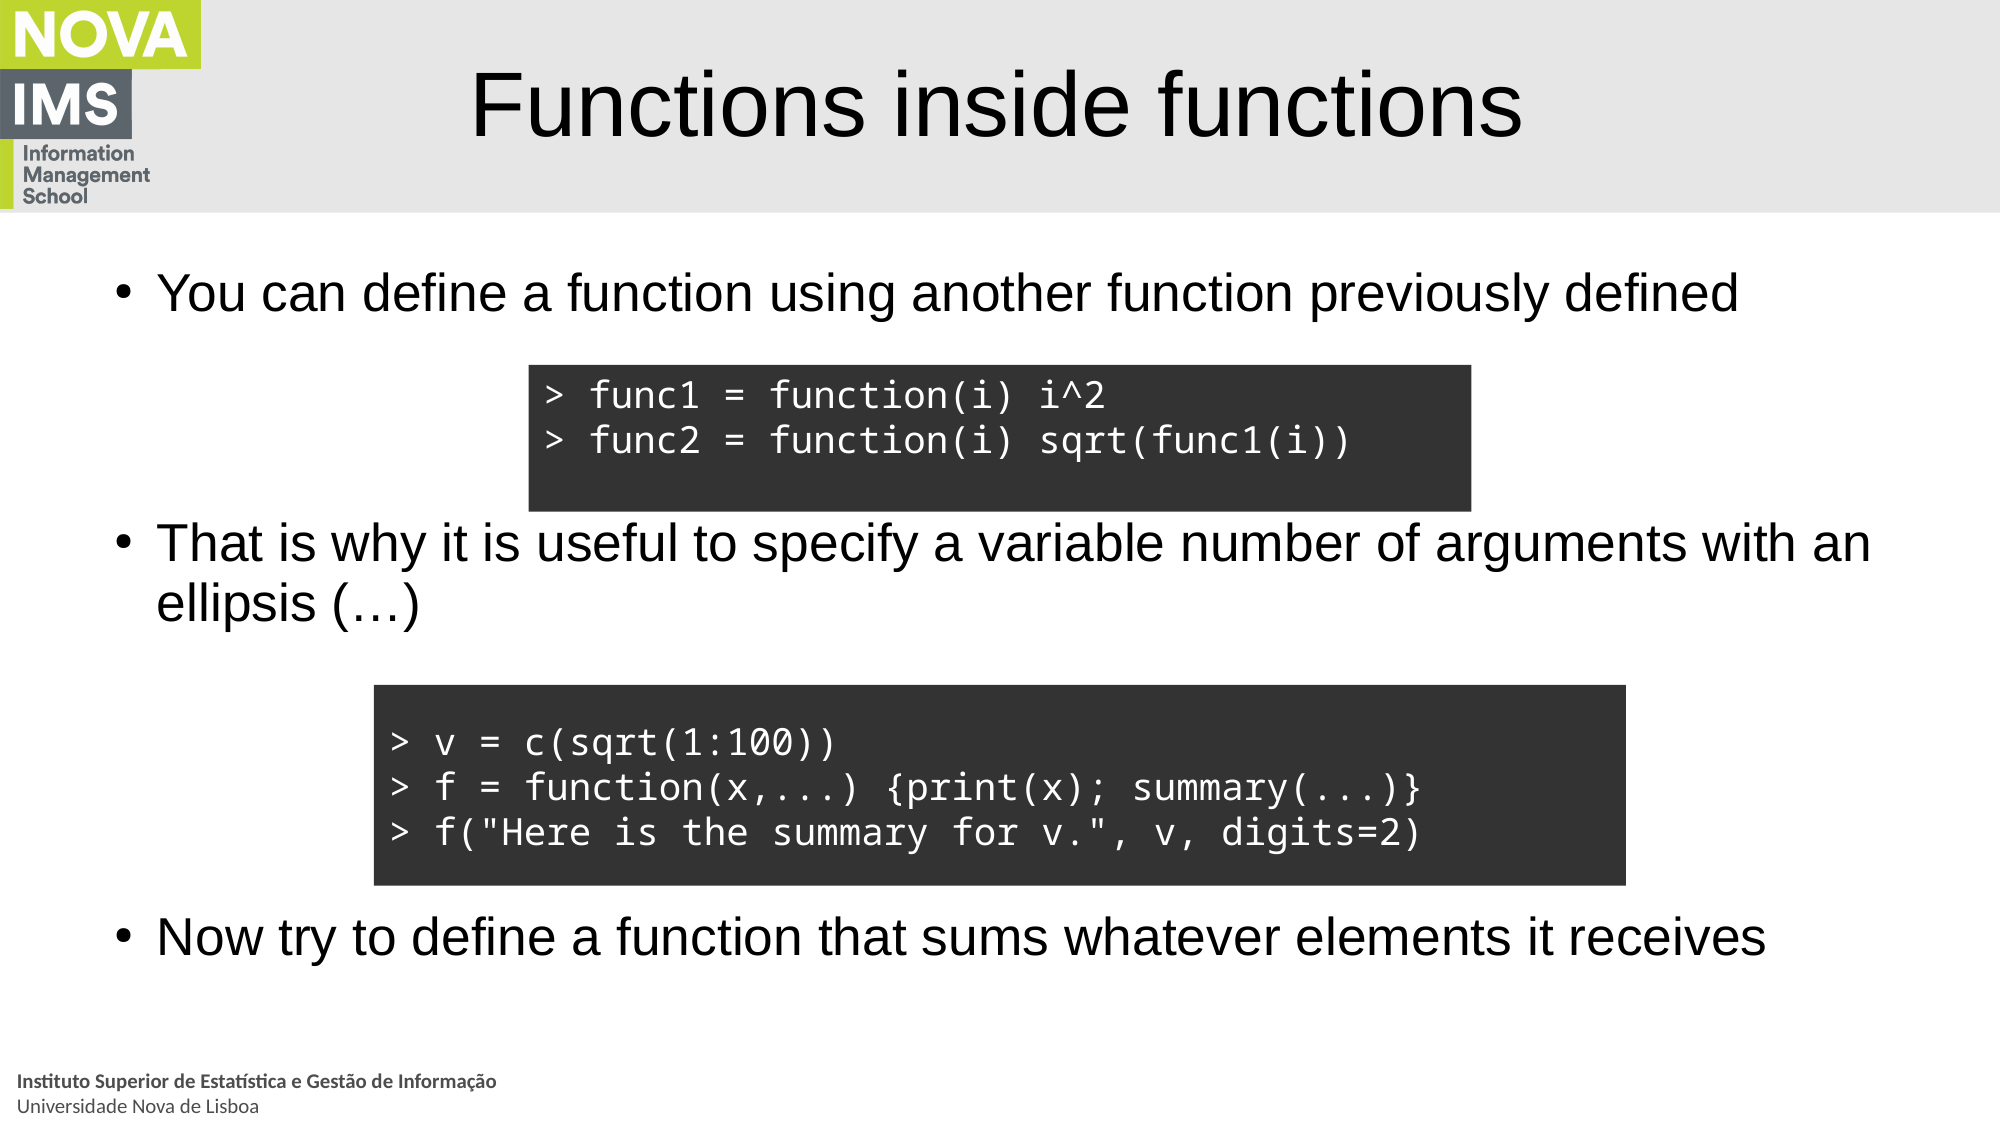

# Functions inside functions
You can define a function using another function previously defined
That is why it is useful to specify a variable number of arguments with an ellipsis (…)
Now try to define a function that sums whatever elements it receives
> func1 = function(i) i^2
> func2 = function(i) sqrt(func1(i))
> v = c(sqrt(1:100))
> f = function(x,...) {print(x); summary(...)}
> f("Here is the summary for v.", v, digits=2)